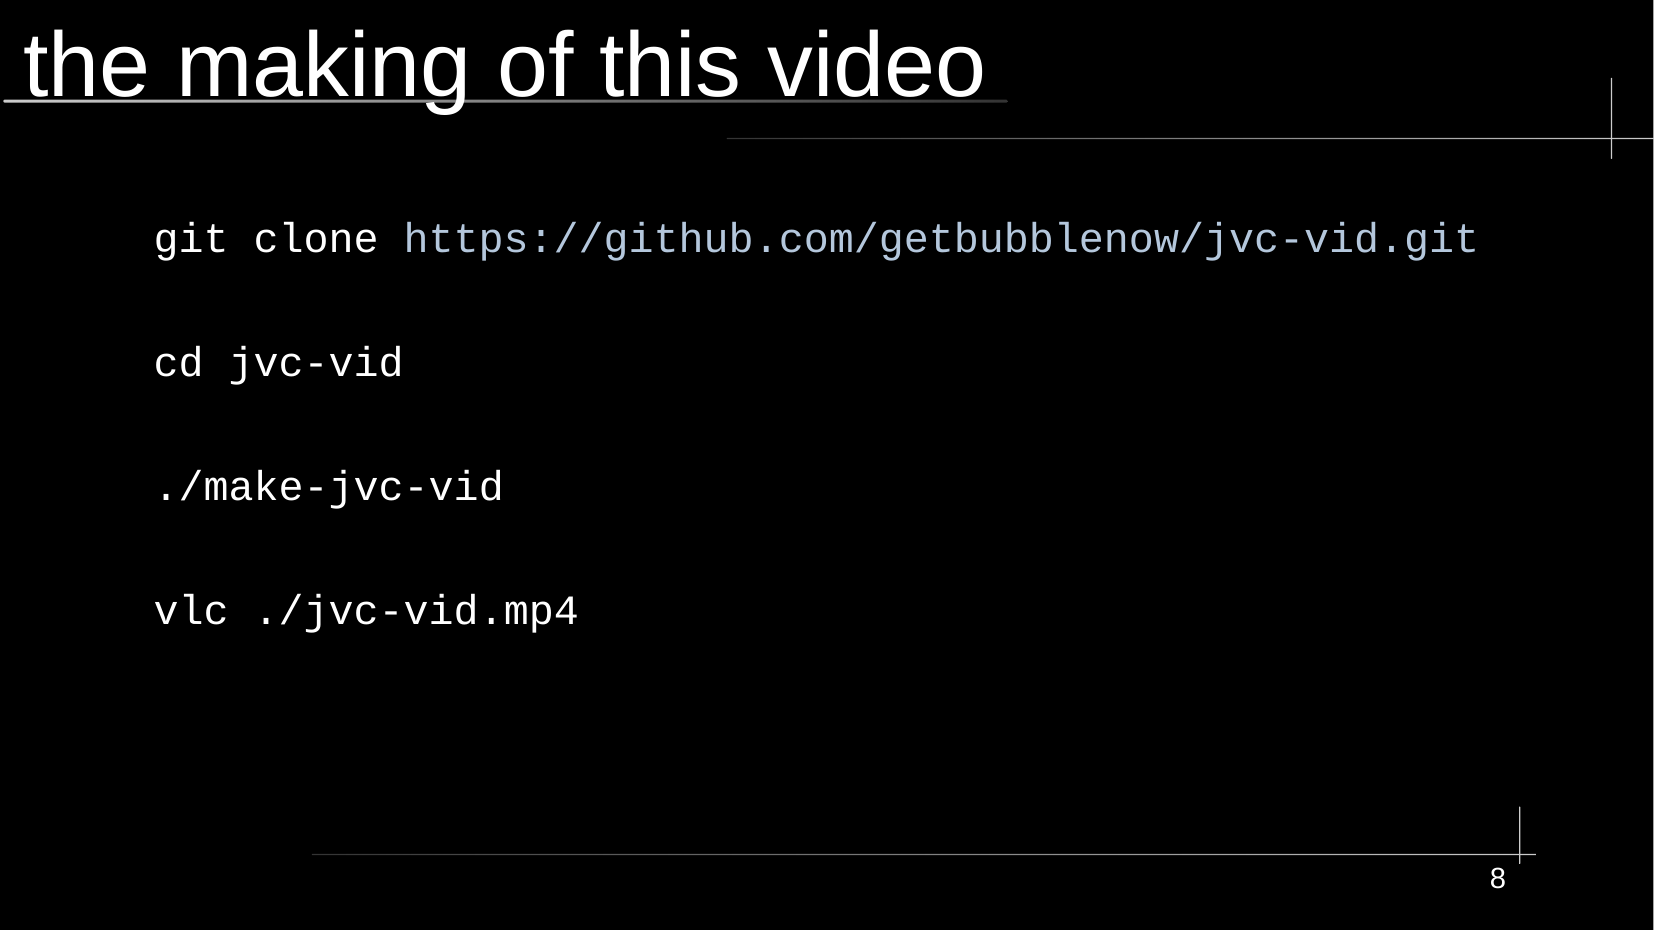

# the making of this video
git clone https://github.com/getbubblenow/jvc-vid.git
cd jvc-vid
./make-jvc-vid
vlc ./jvc-vid.mp4
8